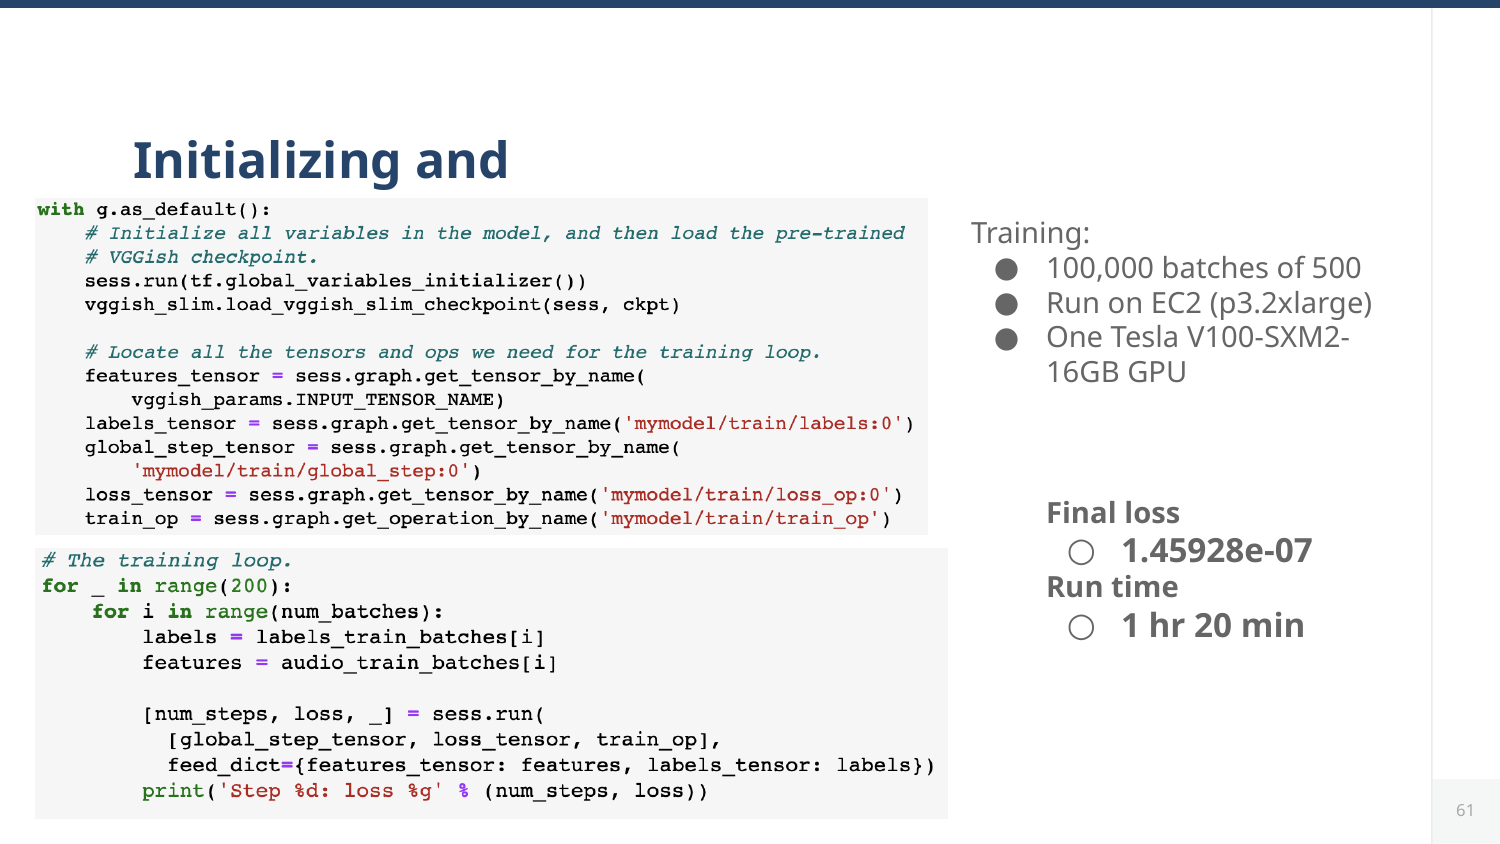

# Initializing and training
Training:
100,000 batches of 500
Run on EC2 (p3.2xlarge)
One Tesla V100-SXM2-16GB GPU
Final loss
1.45928e-07
Run time
1 hr 20 min